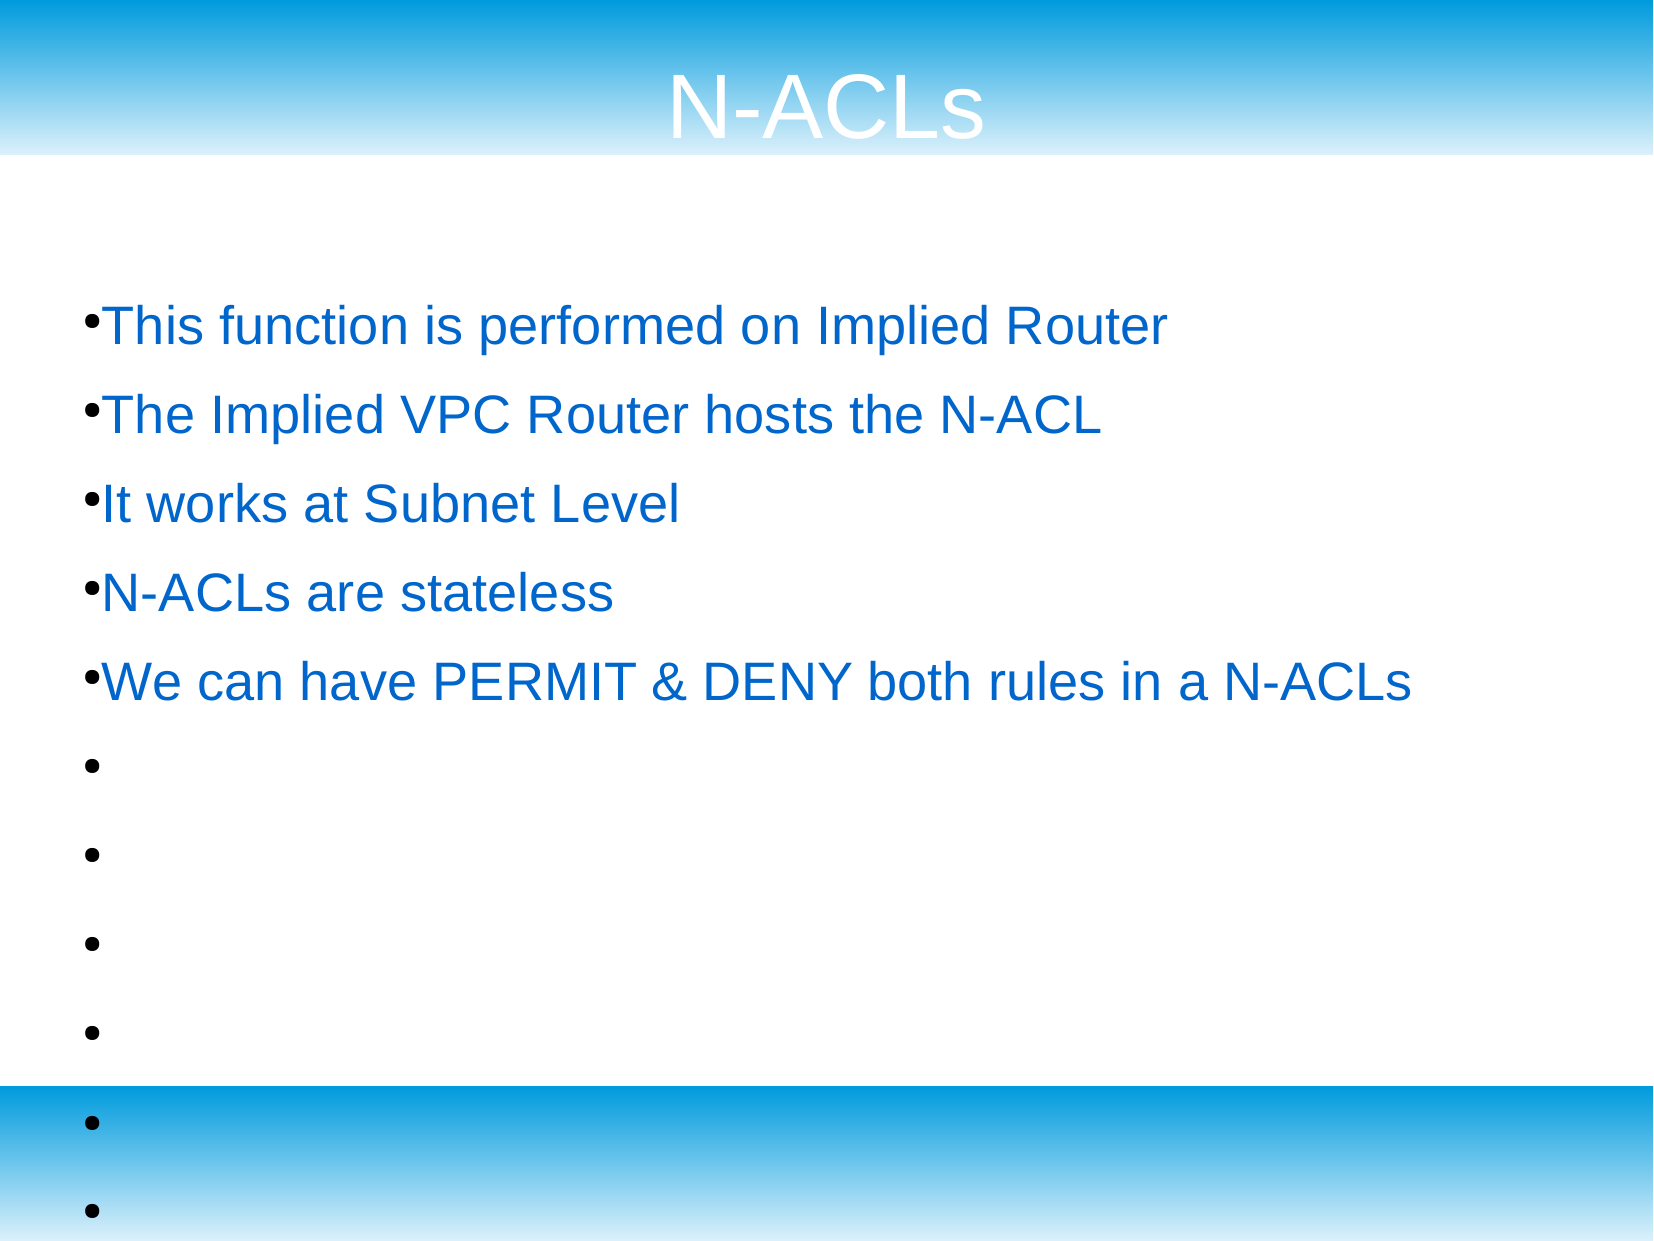

# N-ACLs
This function is performed on Implied Router
The Implied VPC Router hosts the N-ACL
It works at Subnet Level
N-ACLs are stateless
We can have PERMIT & DENY both rules in a N-ACLs